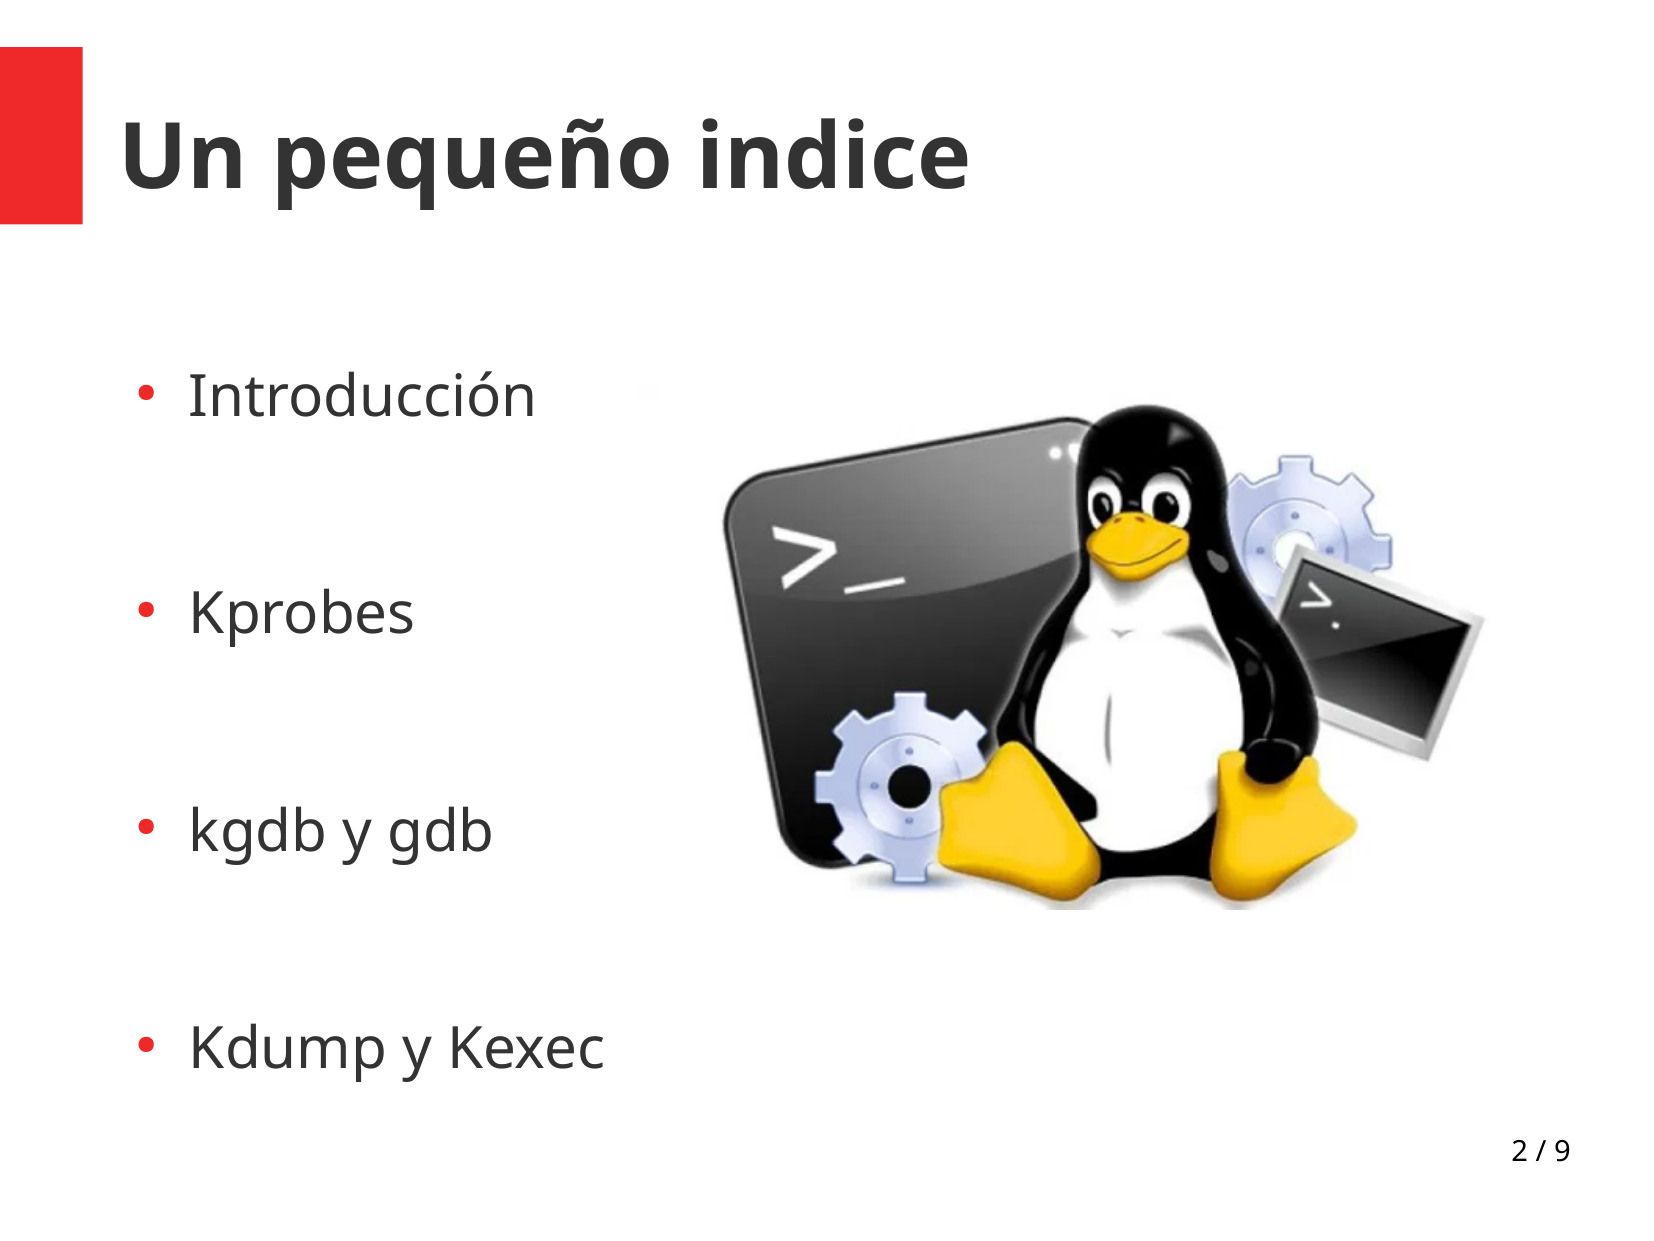

# Un pequeño indice
Introducción
Kprobes
kgdb y gdb
Kdump y Kexec
2